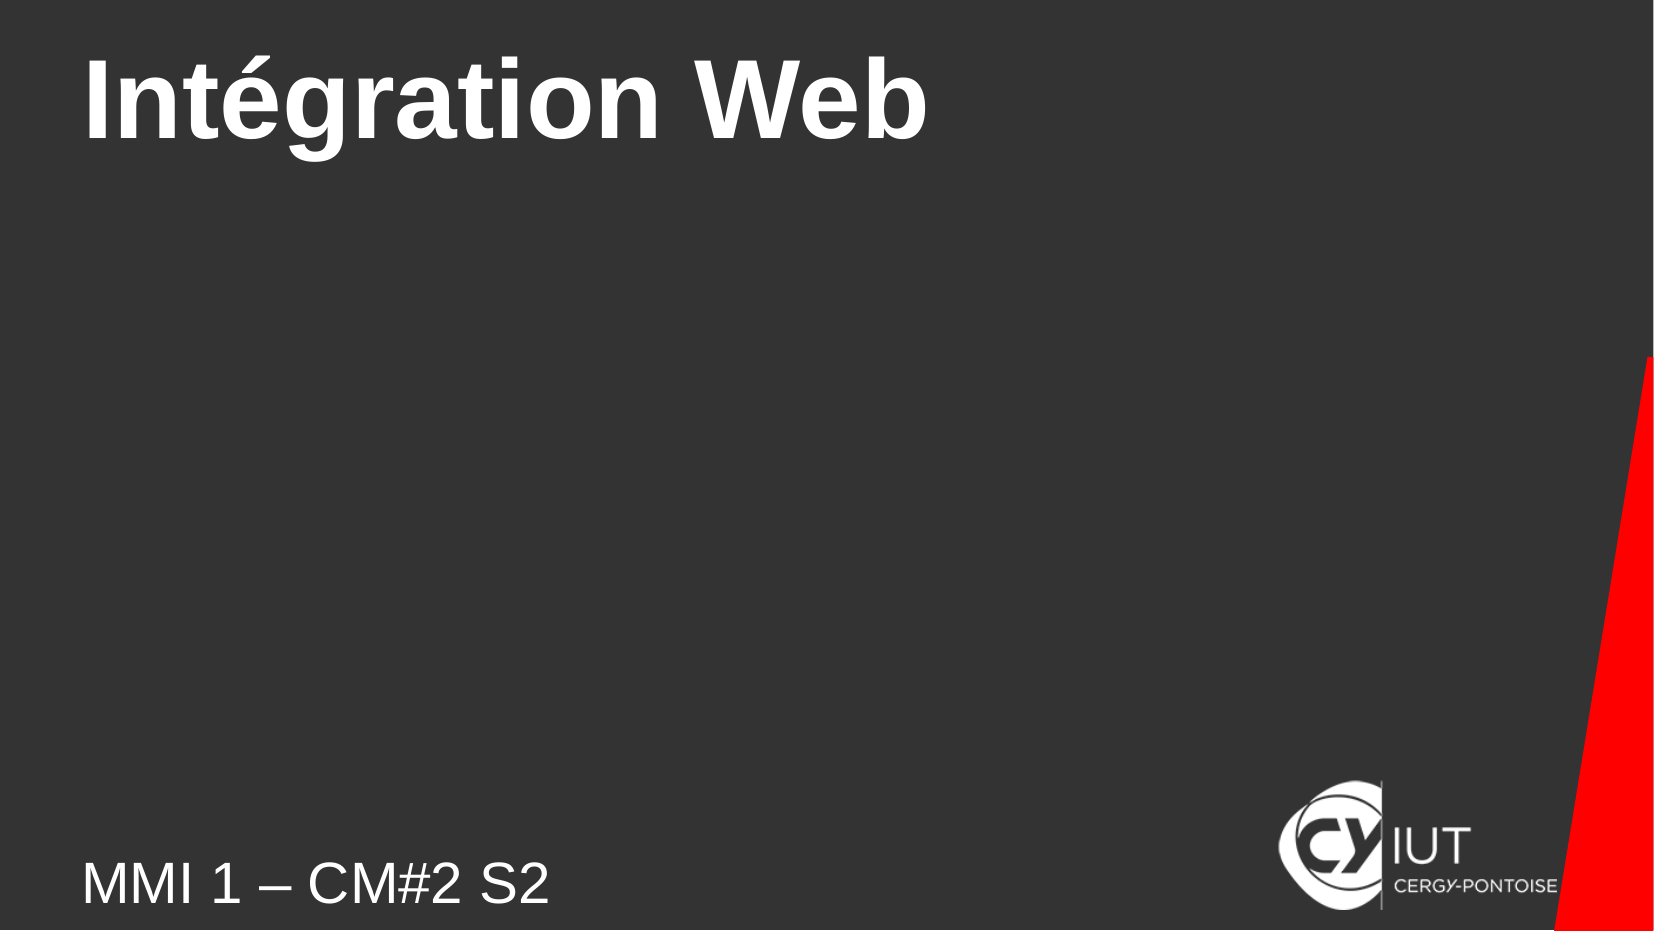

# Intégration Web
MMI 1 – CM#2 S2